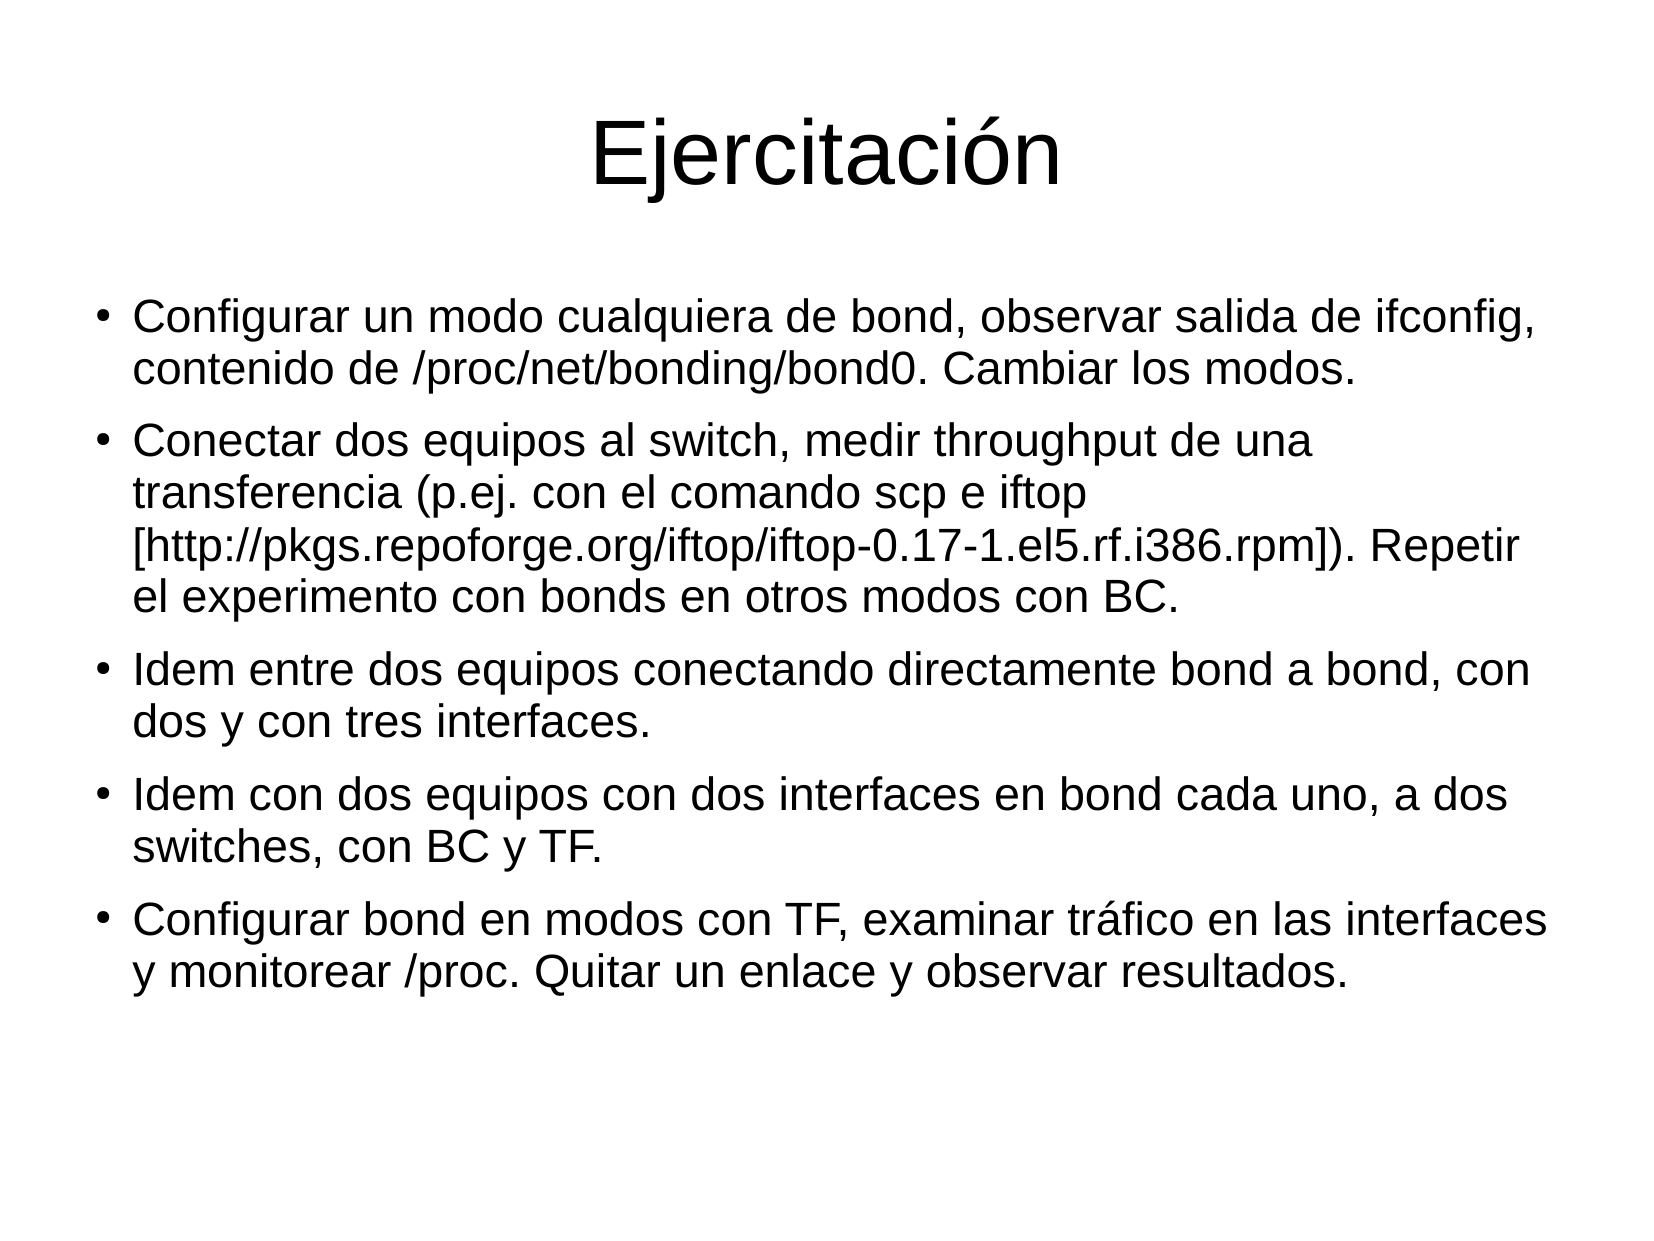

# Ejercitación
Configurar un modo cualquiera de bond, observar salida de ifconfig, contenido de /proc/net/bonding/bond0. Cambiar los modos.
Conectar dos equipos al switch, medir throughput de una transferencia (p.ej. con el comando scp e iftop [http://pkgs.repoforge.org/iftop/iftop-0.17-1.el5.rf.i386.rpm]). Repetir el experimento con bonds en otros modos con BC.
Idem entre dos equipos conectando directamente bond a bond, con dos y con tres interfaces.
Idem con dos equipos con dos interfaces en bond cada uno, a dos switches, con BC y TF.
Configurar bond en modos con TF, examinar tráfico en las interfaces y monitorear /proc. Quitar un enlace y observar resultados.